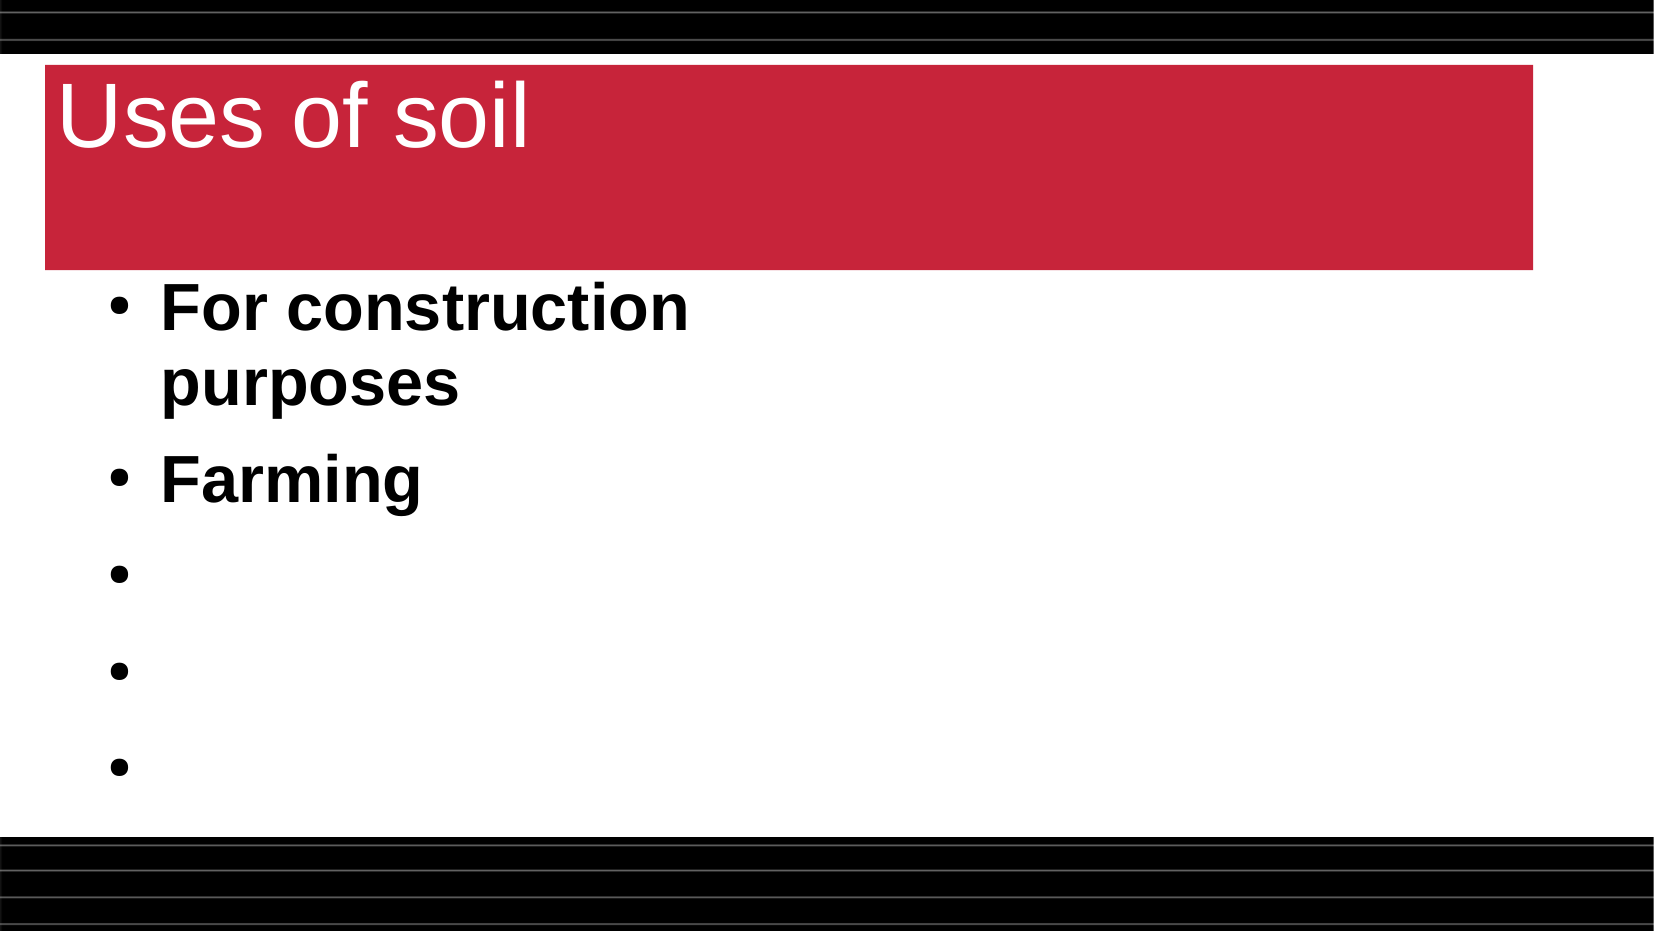

# Uses of soil
For construction purposes
Farming